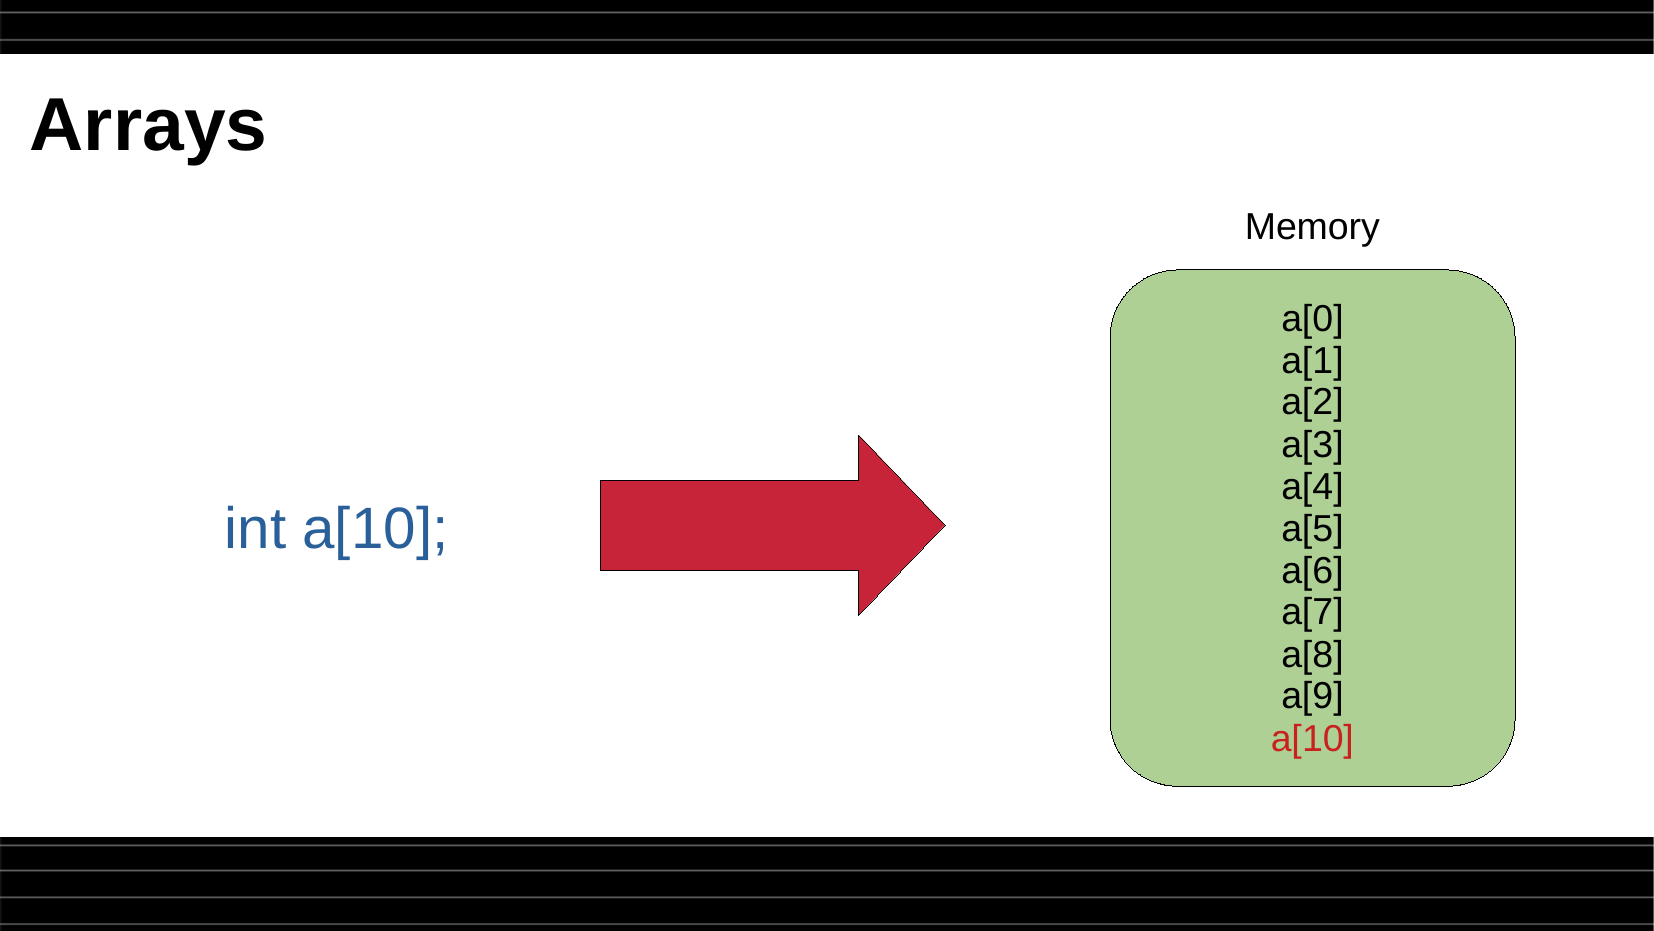

Arrays
Memory
a[0]
a[1]
a[2]
a[3]
a[4]
a[5]
a[6]
a[7]
a[8]
a[9]
a[10]
int a[10];